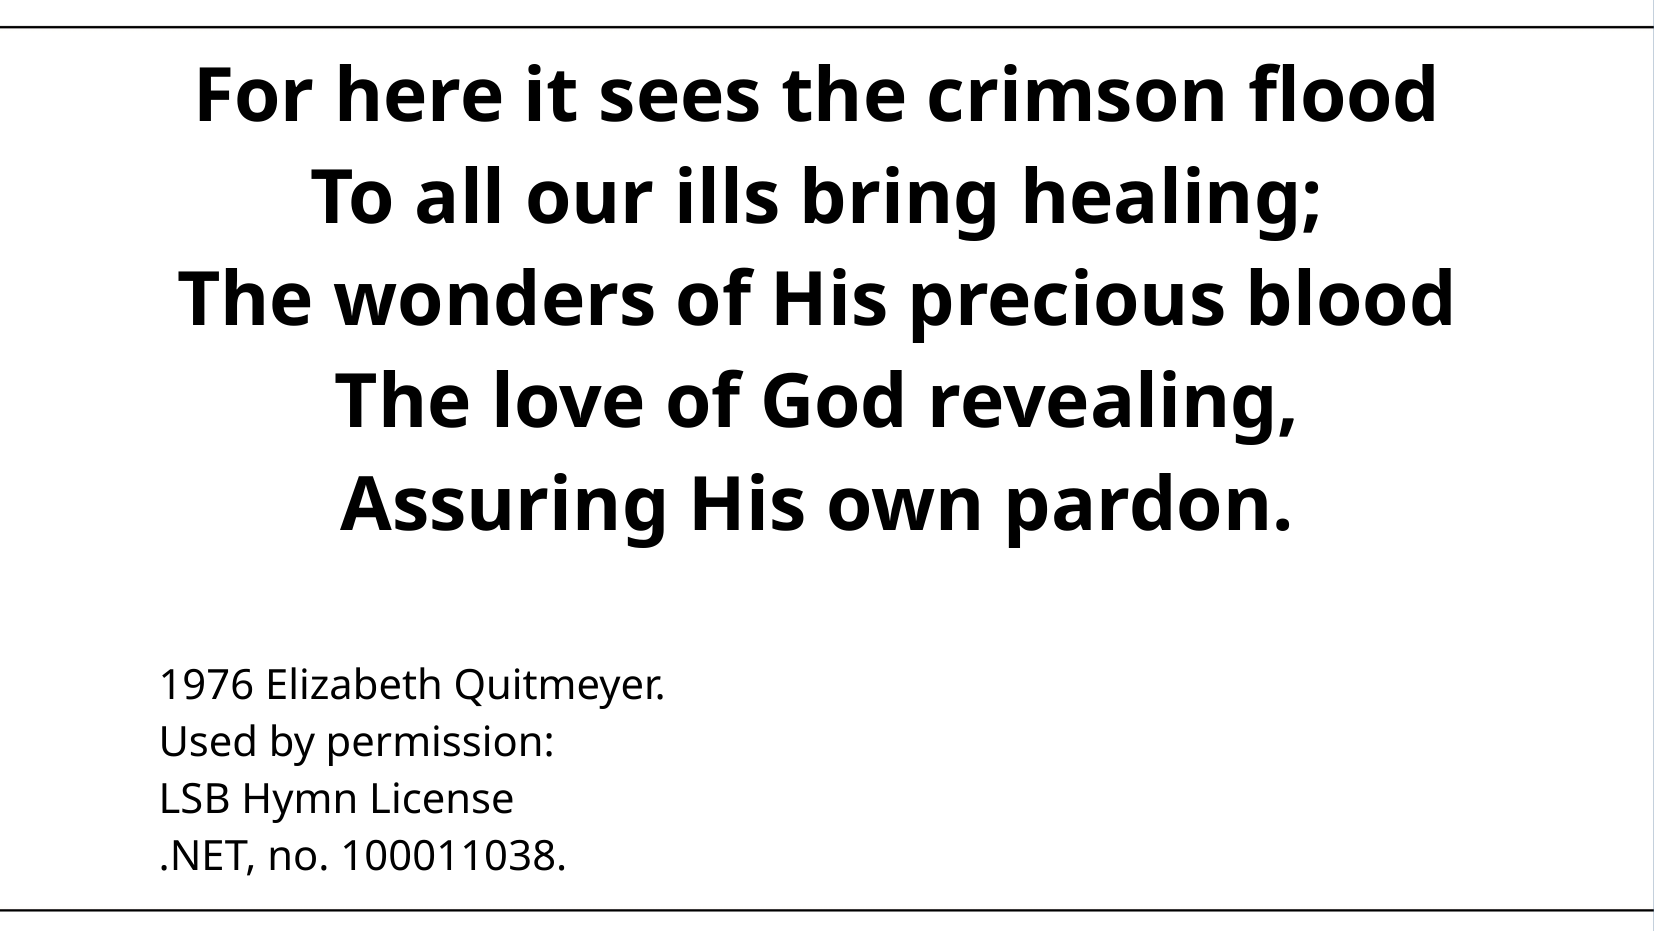

For here it sees the crimson flood
To all our ills bring healing;
The wonders of His precious blood
The love of God revealing,
Assuring His own pardon.
 1976 Elizabeth Quitmeyer.
 Used by permission:
 LSB Hymn License
 .NET, no. 100011038.